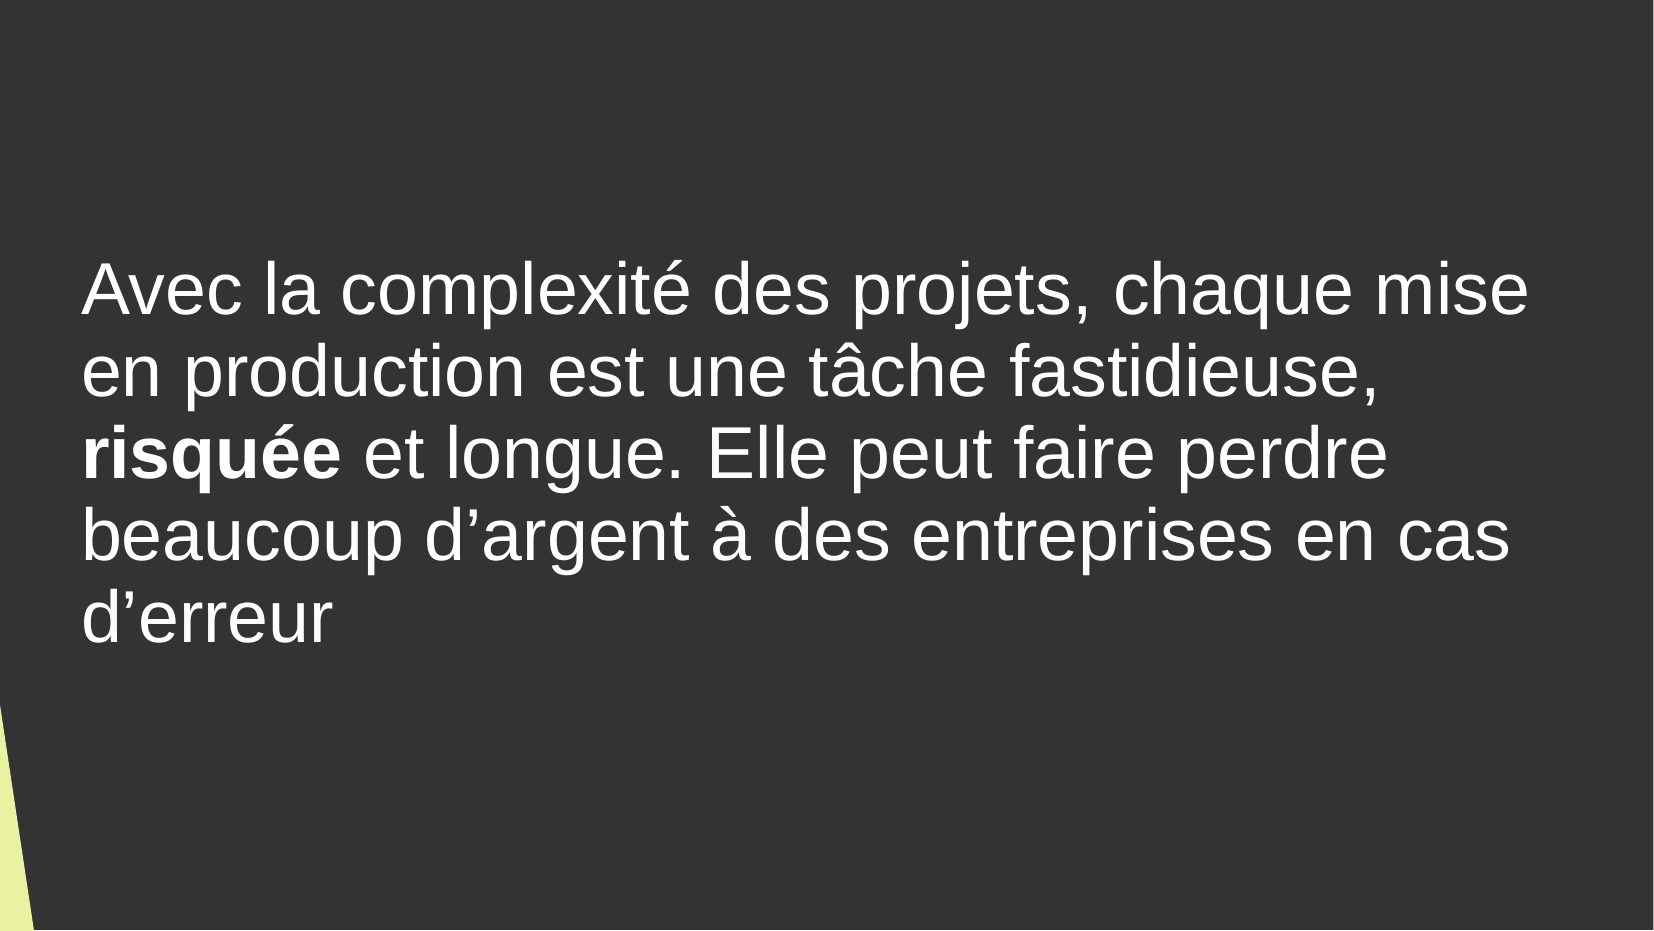

# Avec la complexité des projets, chaque mise en production est une tâche fastidieuse, risquée et longue. Elle peut faire perdre beaucoup d’argent à des entreprises en cas d’erreur